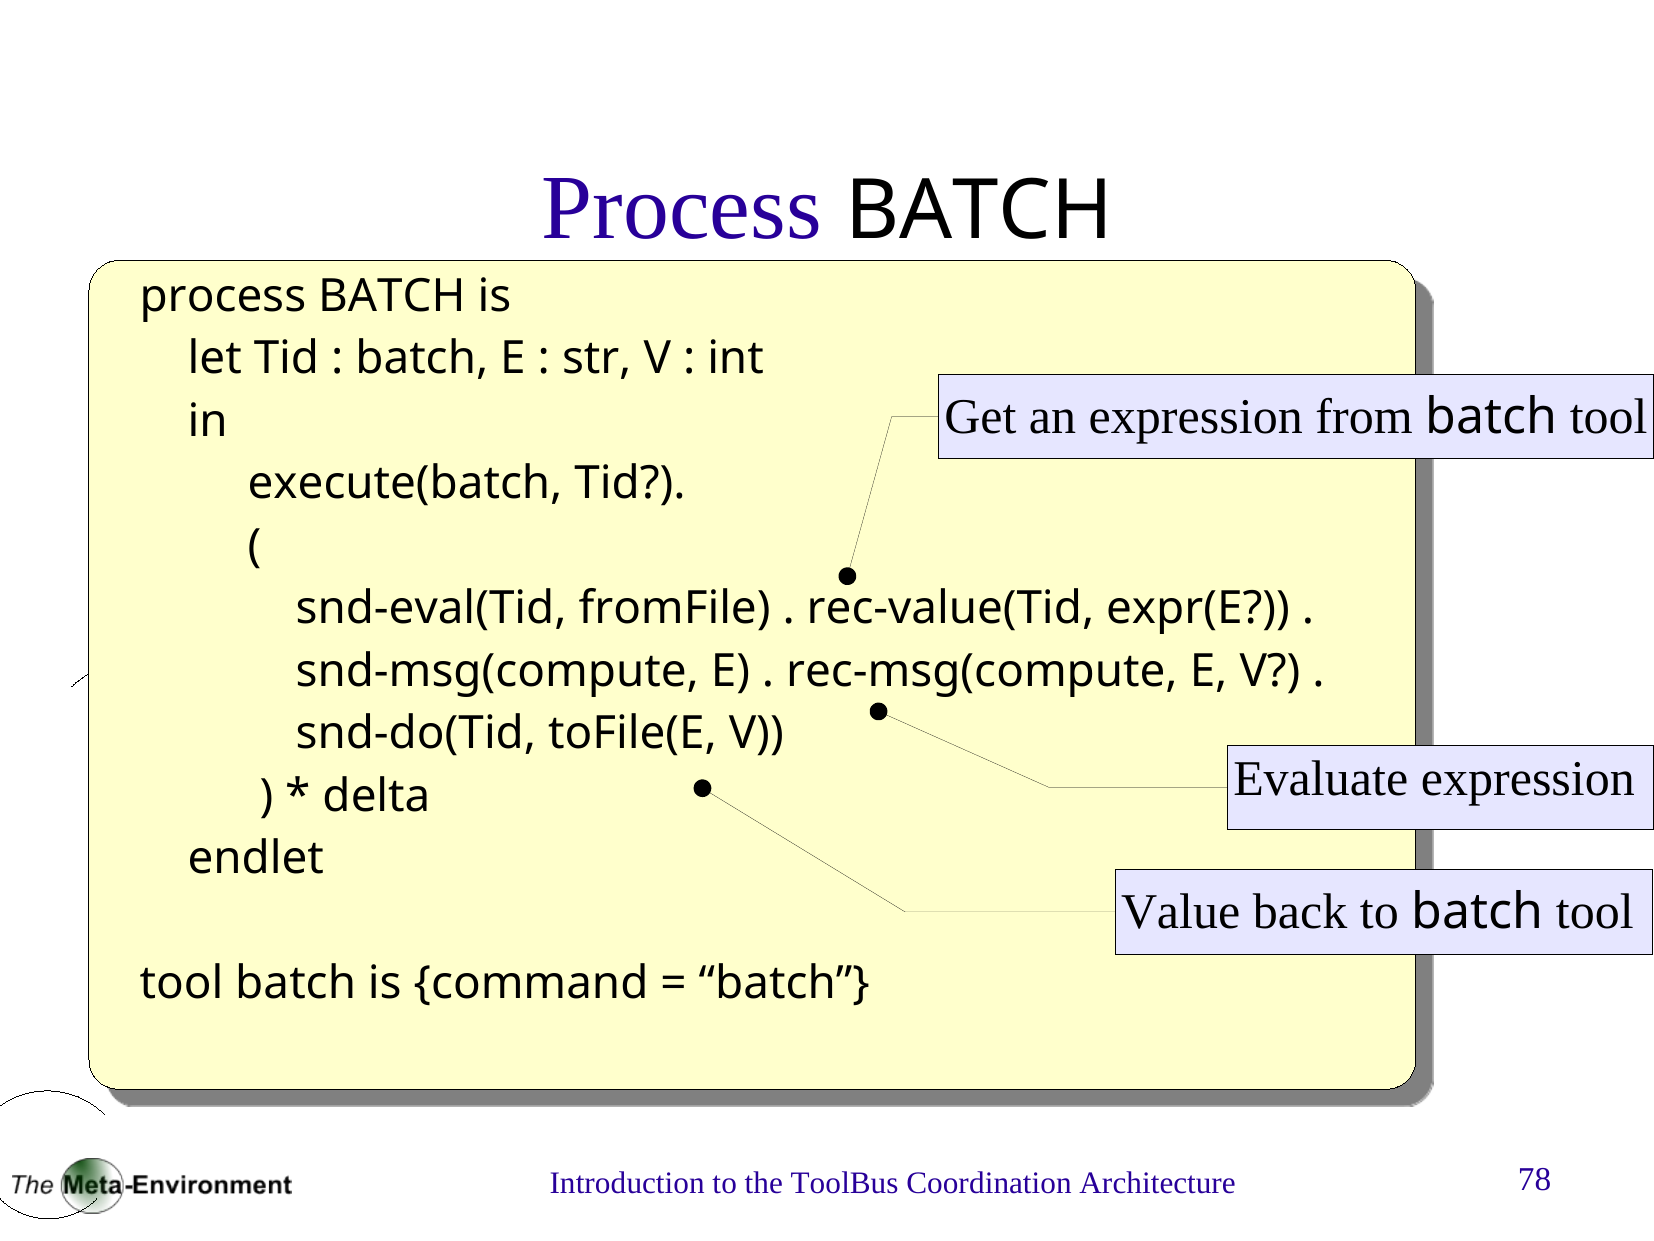

# Process BATCH
process BATCH is
 let Tid : batch, E : str, V : int
 in
 execute(batch, Tid?).
 (
 snd-eval(Tid, fromFile) . rec-value(Tid, expr(E?)) .
 snd-msg(compute, E) . rec-msg(compute, E, V?) .
 snd-do(Tid, toFile(E, V))
 ) * delta
 endlet
tool batch is {command = “batch”}